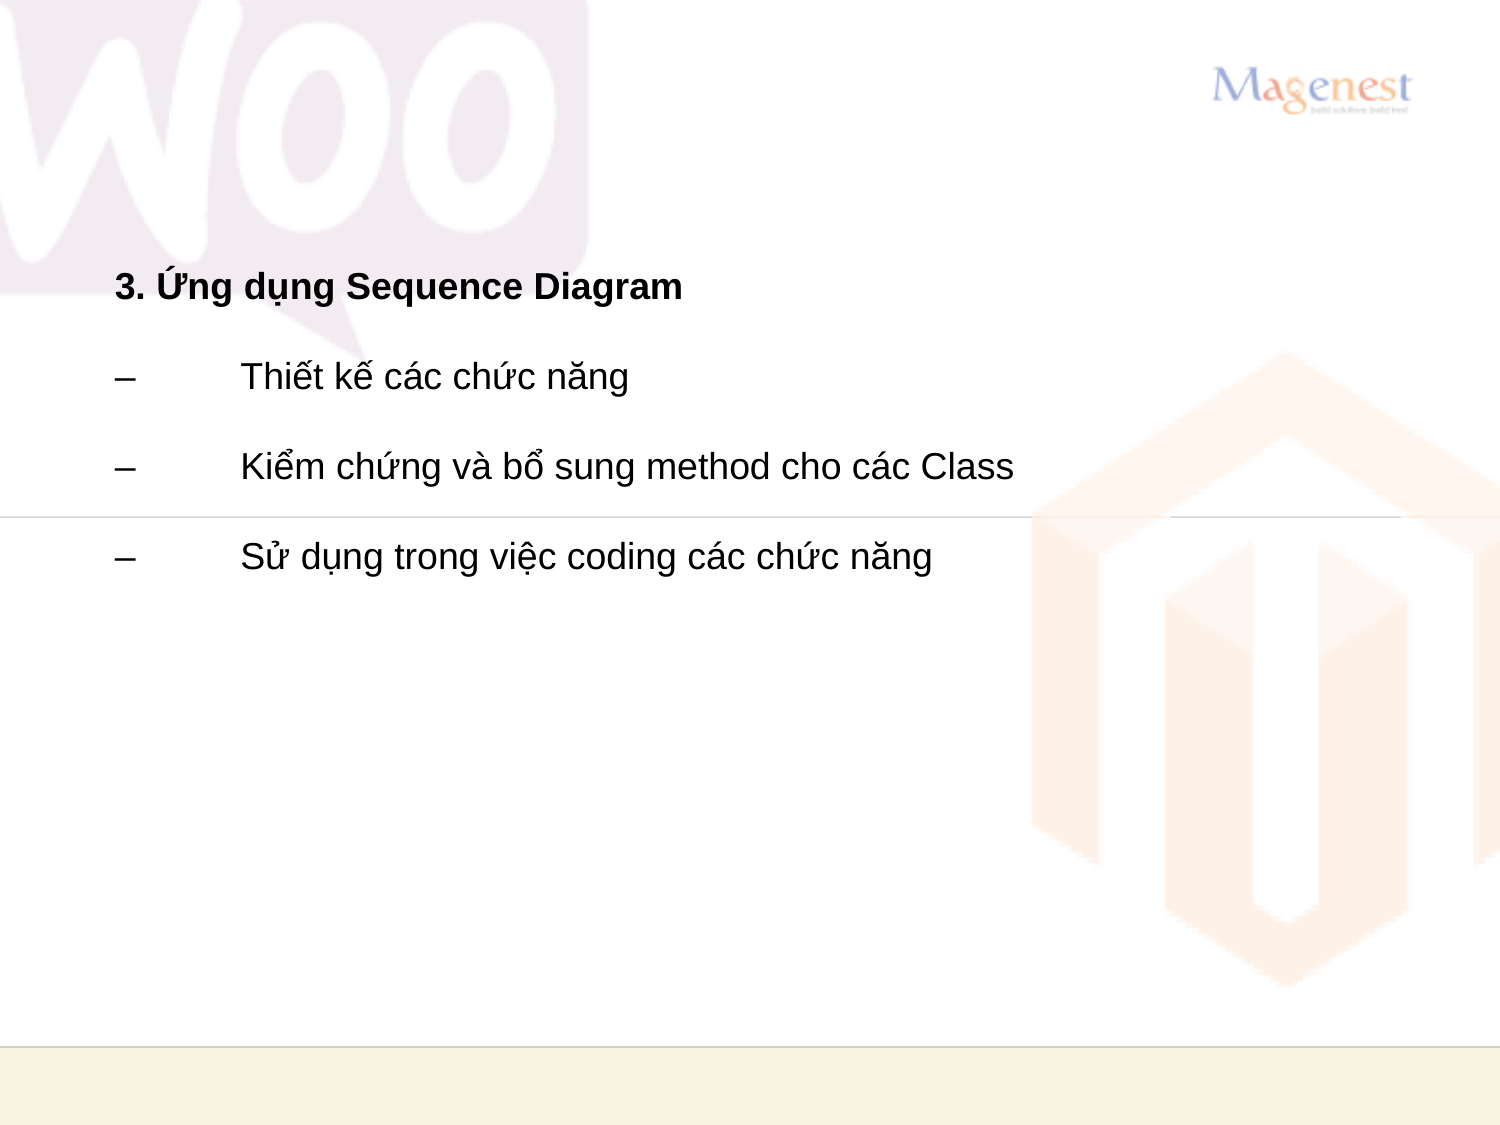

3. Ứng dụng Sequence Diagram
–          Thiết kế các chức năng
–          Kiểm chứng và bổ sung method cho các Class
–          Sử dụng trong việc coding các chức năng